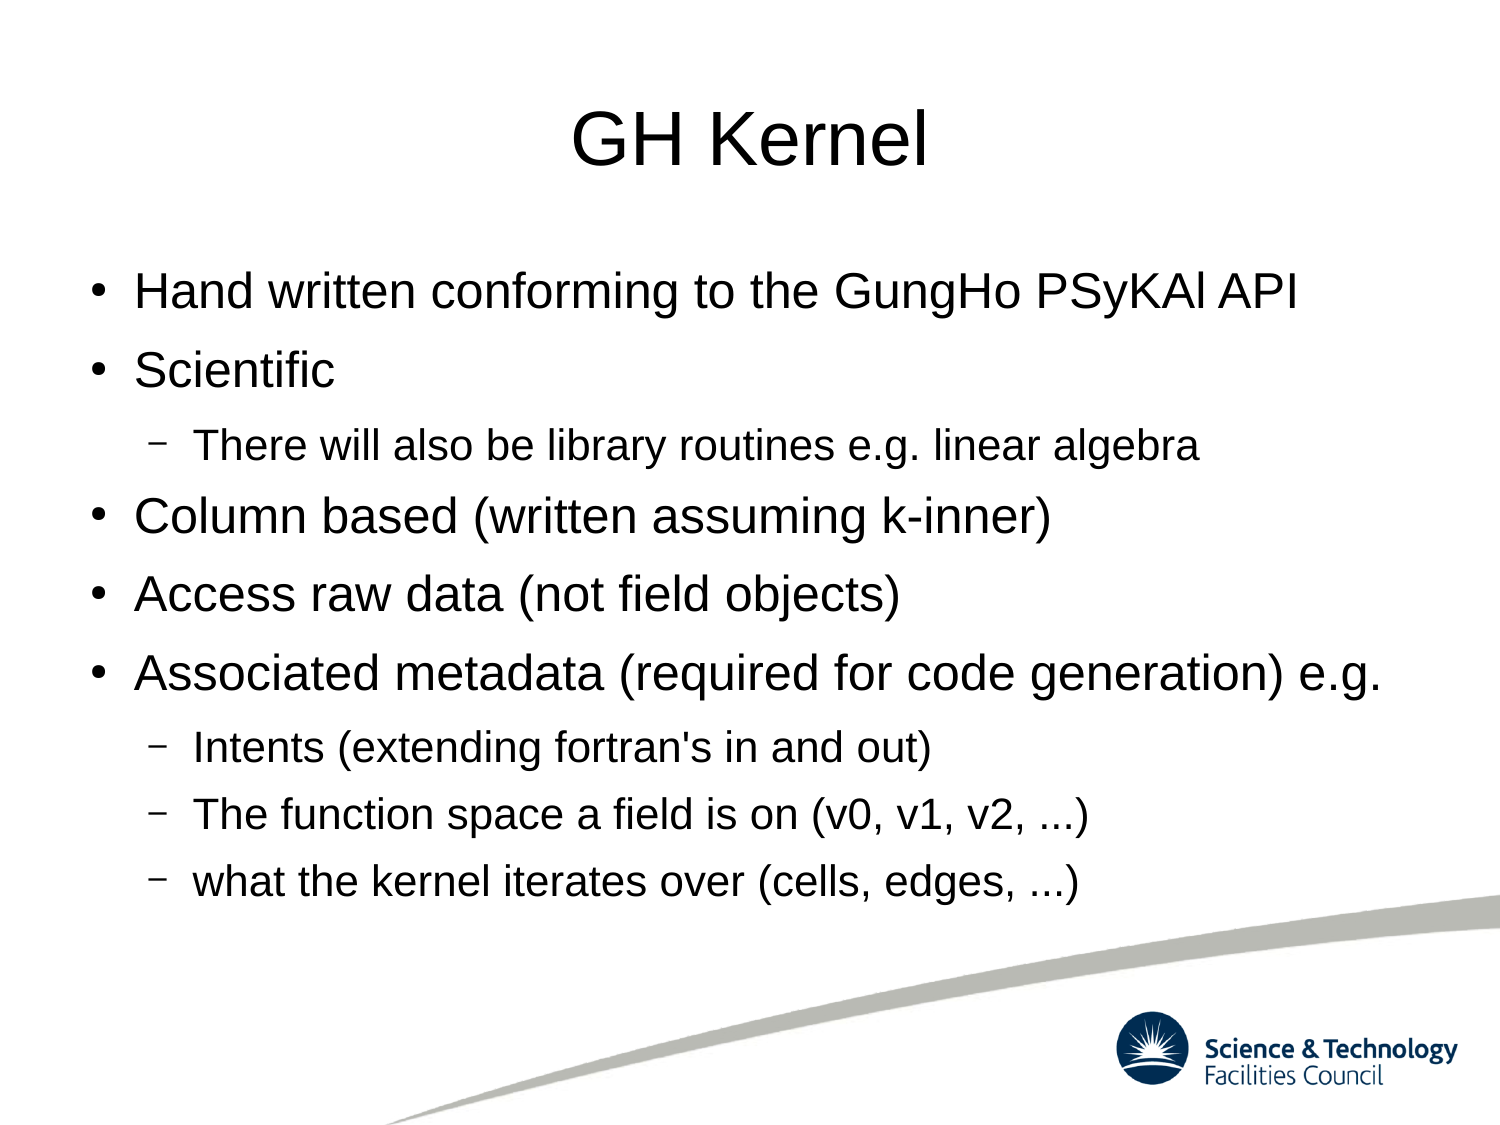

# GH Kernel
Hand written conforming to the GungHo PSyKAl API
Scientific
There will also be library routines e.g. linear algebra
Column based (written assuming k-inner)
Access raw data (not field objects)
Associated metadata (required for code generation) e.g.
Intents (extending fortran's in and out)
The function space a field is on (v0, v1, v2, ...)
what the kernel iterates over (cells, edges, ...)